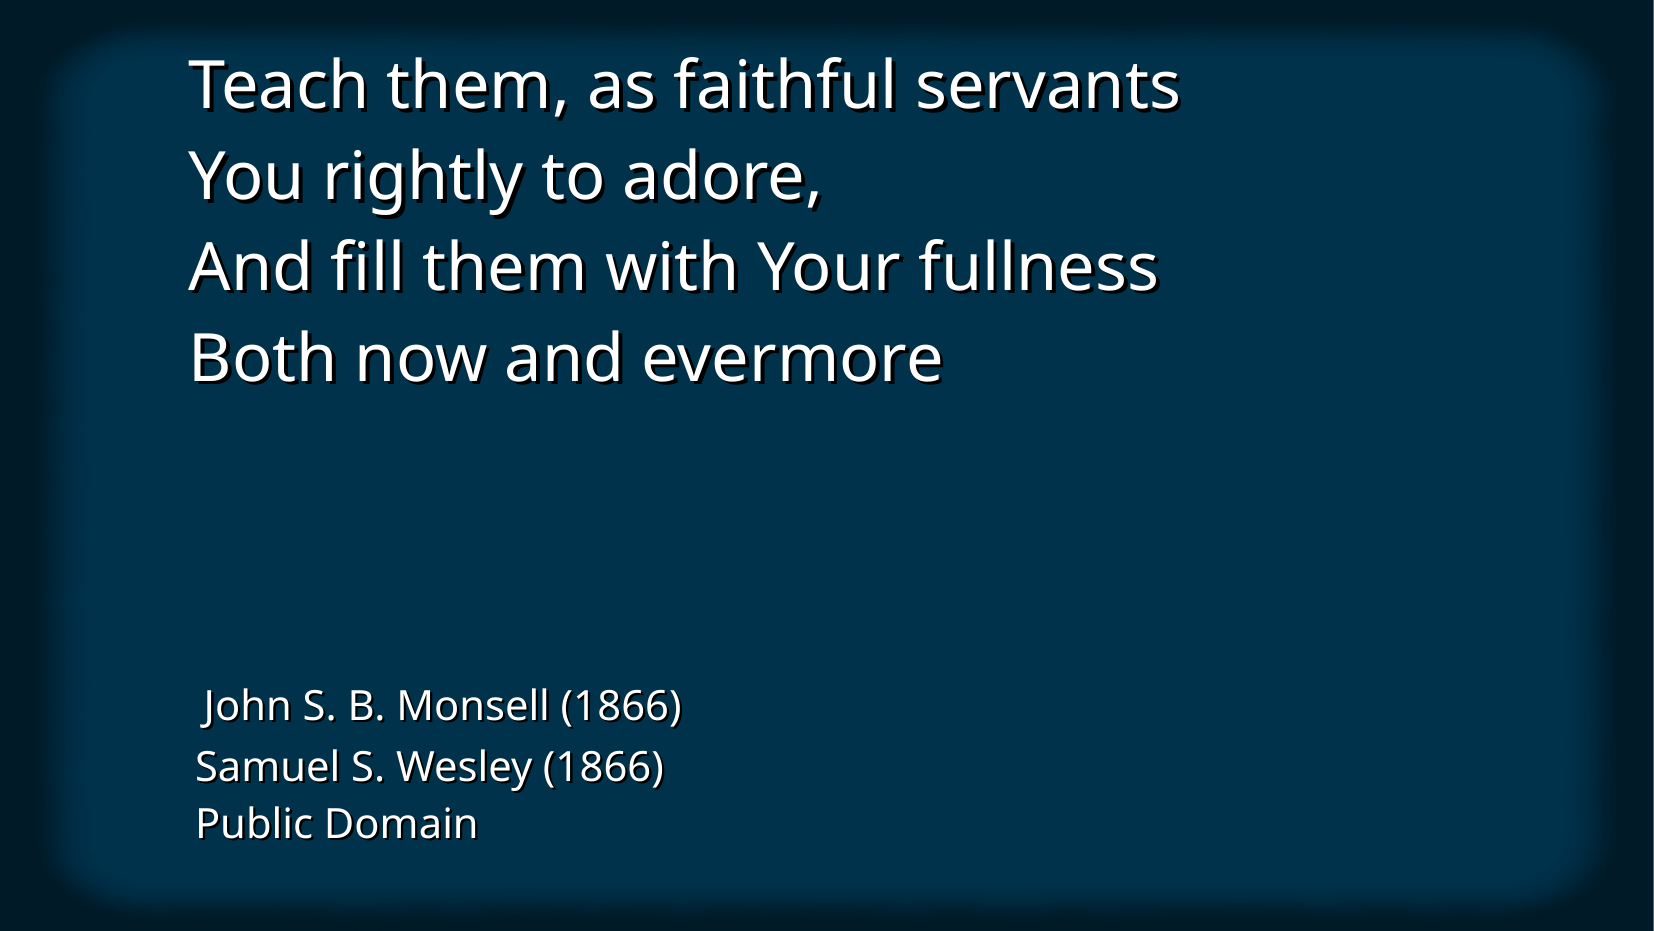

Teach them, as faithful servants
 You rightly to adore,
 And fill them with Your fullness
 Both now and evermore
 John S. B. Monsell (1866)
 Samuel S. Wesley (1866)
 Public Domain